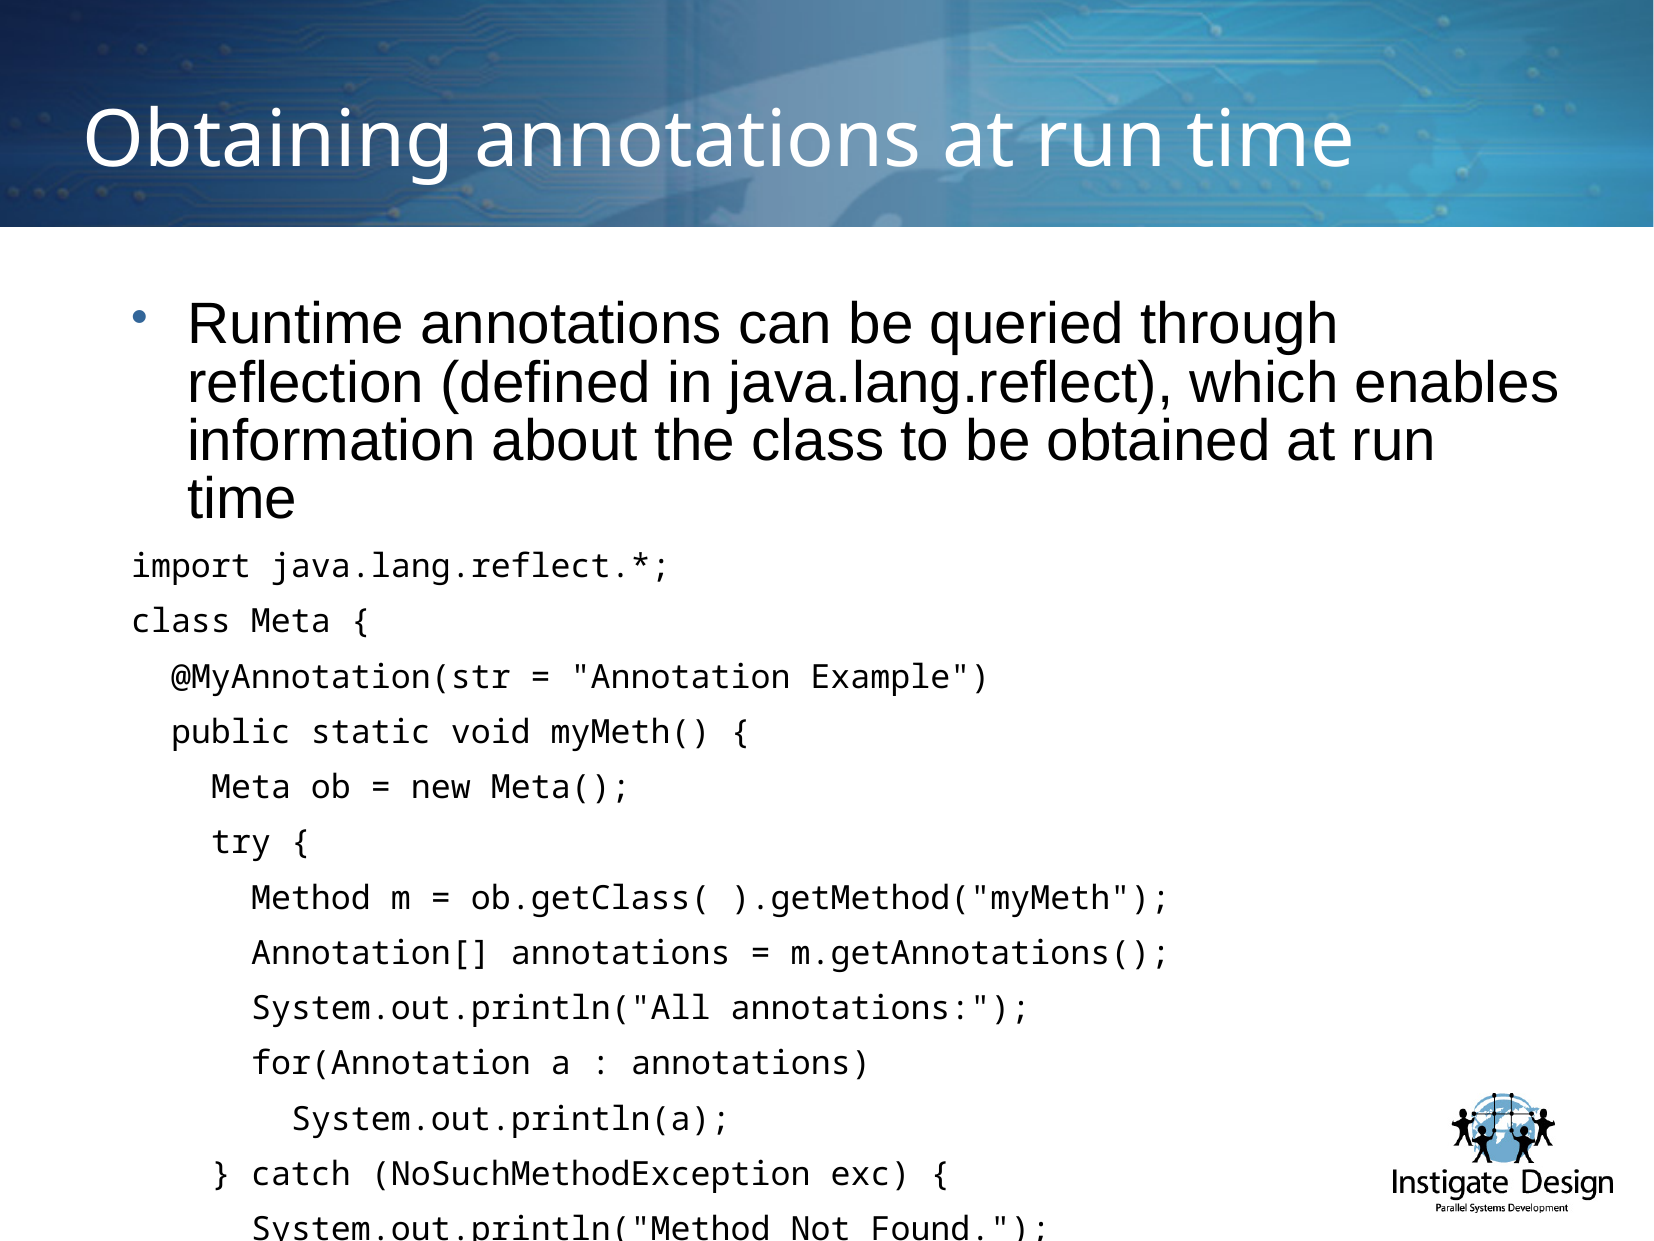

# Obtaining annotations at run time
Runtime annotations can be queried through reflection (defined in java.lang.reflect), which enables information about the class to be obtained at run time
import java.lang.reflect.*;
class Meta {
 @MyAnnotation(str = "Annotation Example")
 public static void myMeth() {
 Meta ob = new Meta();
 try {
 Method m = ob.getClass( ).getMethod("myMeth");
 Annotation[] annotations = m.getAnnotations();
 System.out.println("All annotations:");
 for(Annotation a : annotations)
 System.out.println(a);
 } catch (NoSuchMethodException exc) {
 System.out.println("Method Not Found.");
 }
 }
}